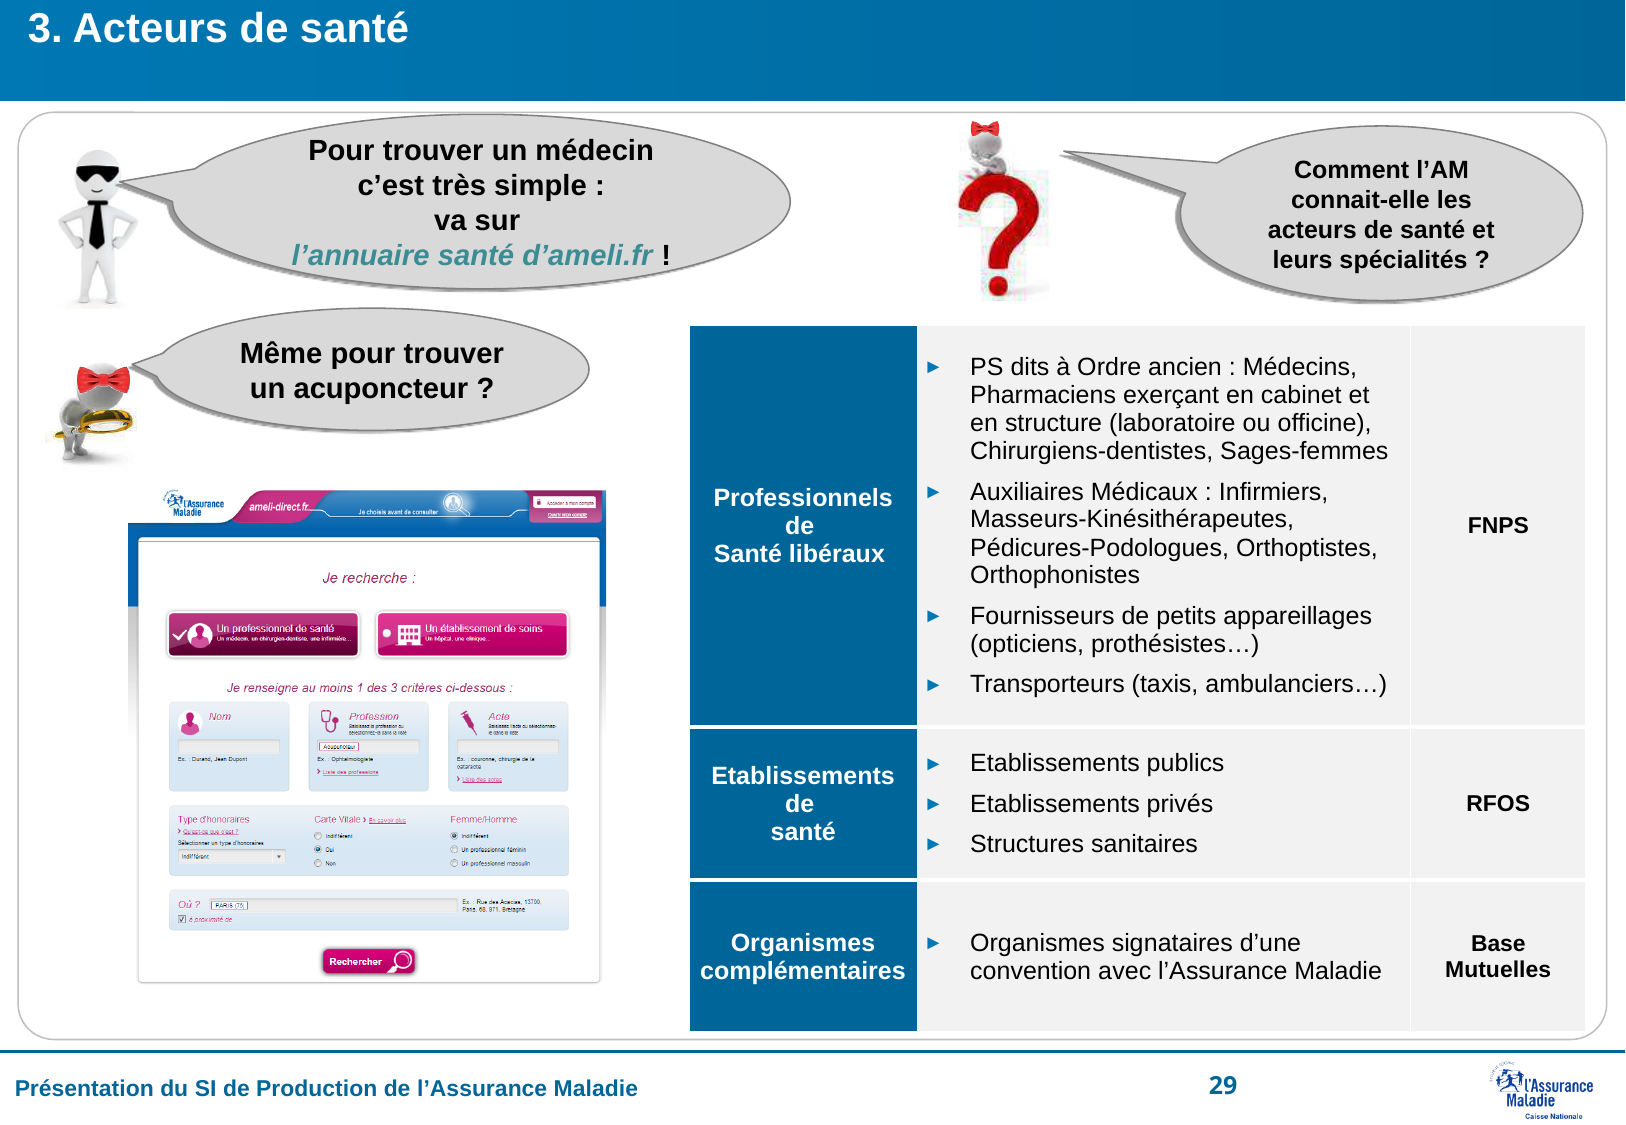

# 3. Acteurs de santé
Pour trouver un médecin c’est très simple :
va sur
l’annuaire santé d’ameli.fr !
Comment l’AM connait-elle les acteurs de santé et leurs spécialités ?
Même pour trouver un acuponcteur ?
| Professionnels de Santé libéraux | PS dits à Ordre ancien : Médecins, Pharmaciens exerçant en cabinet et en structure (laboratoire ou officine), Chirurgiens-dentistes, Sages-femmes Auxiliaires Médicaux : Infirmiers, Masseurs-Kinésithérapeutes, Pédicures-Podologues, Orthoptistes, Orthophonistes Fournisseurs de petits appareillages (opticiens, prothésistes…) Transporteurs (taxis, ambulanciers…) | FNPS |
| --- | --- | --- |
| Etablissements de santé | Etablissements publics Etablissements privés Structures sanitaires | RFOS |
| Organismes complémentaires | Organismes signataires d’une convention avec l’Assurance Maladie | Base Mutuelles |